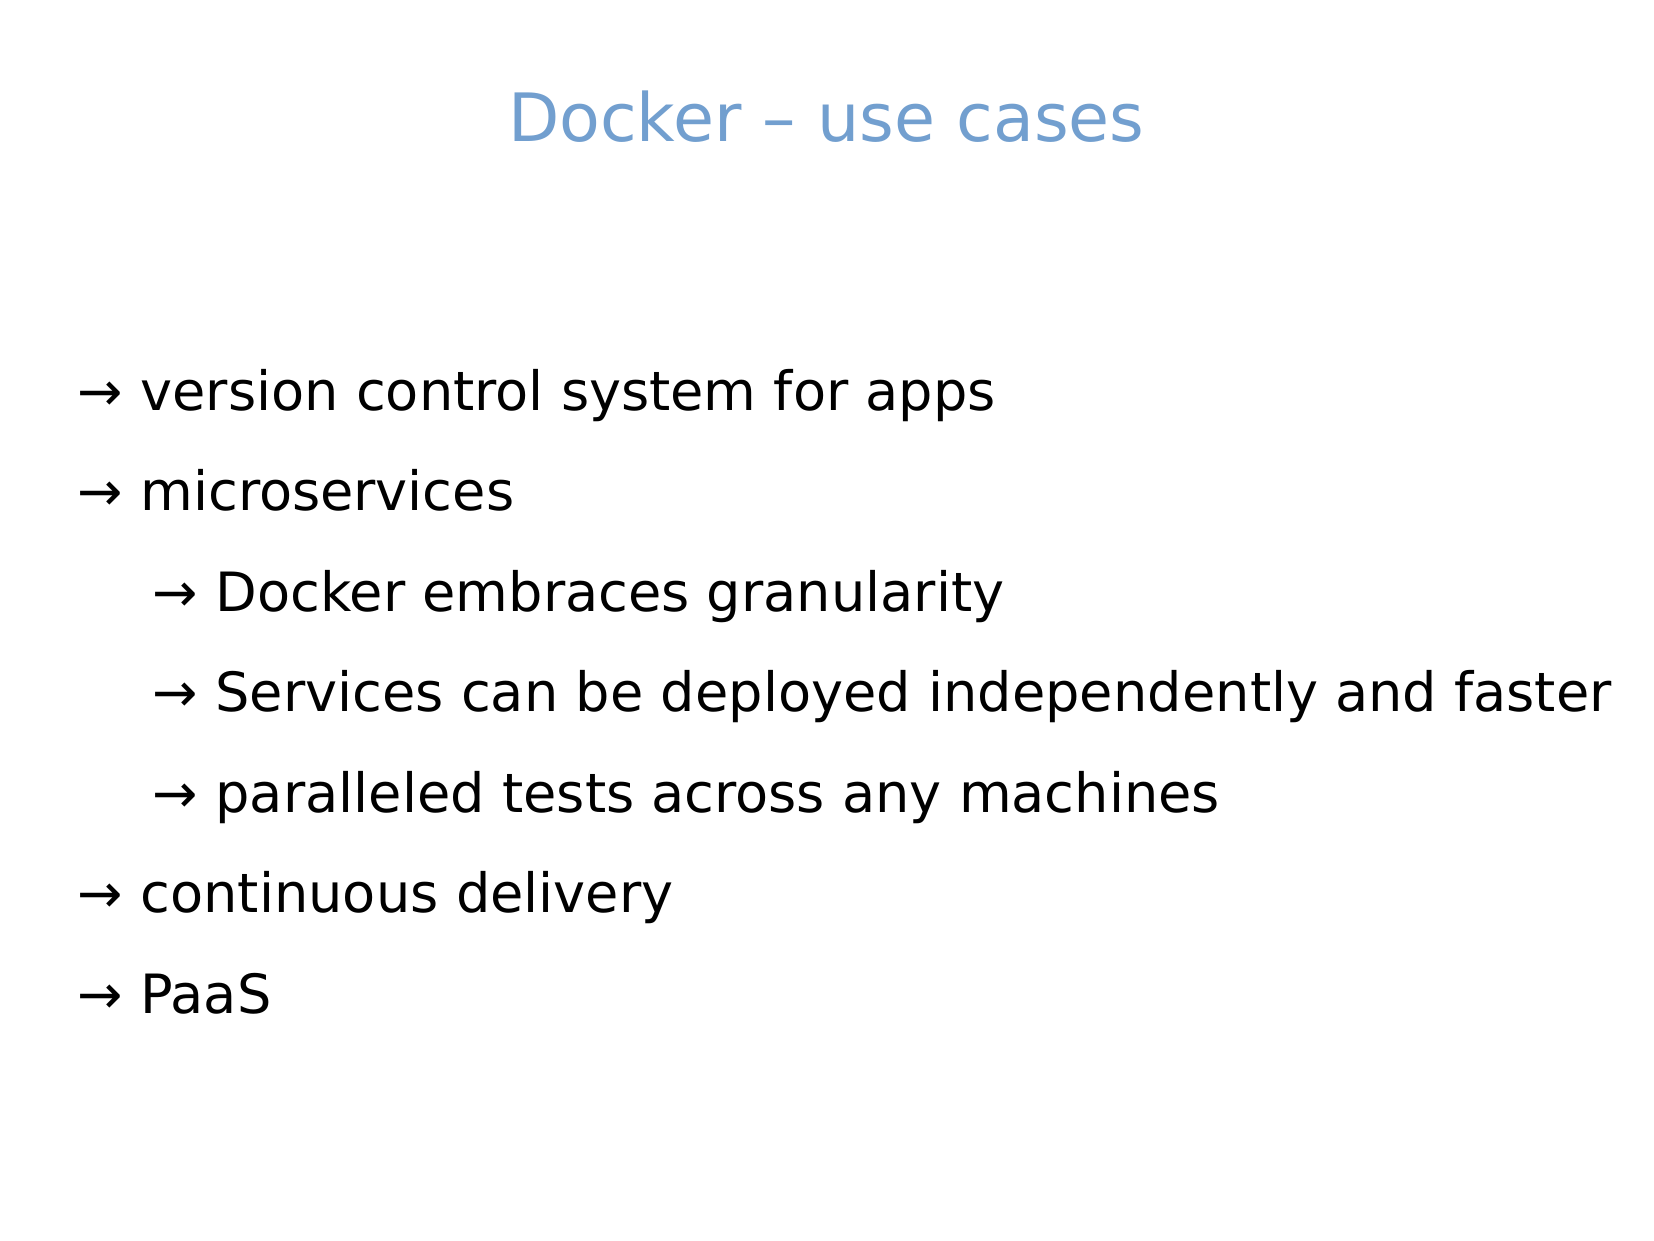

Docker – use cases
→ version control system for apps
→ microservices
	→ Docker embraces granularity
	→ Services can be deployed independently and faster
	→ paralleled tests across any machines
→ continuous delivery
→ PaaS